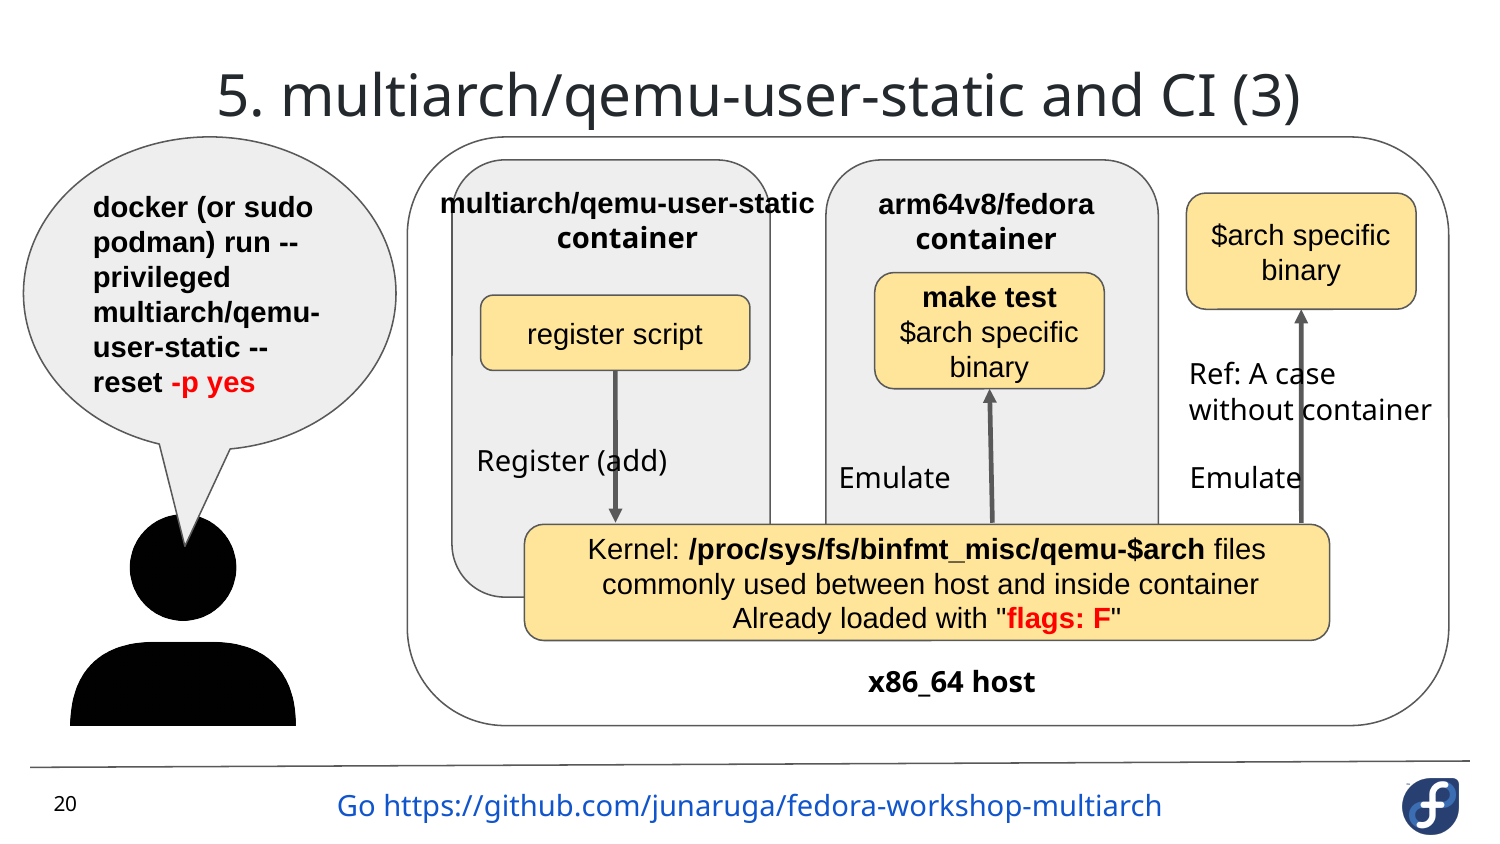

# 5. multiarch/qemu-user-static and CI (3)
docker (or sudo podman) run --privileged multiarch/qemu-user-static --reset -p yes
multiarch/qemu-user-static
container
arm64v8/fedora
container
$arch specific binary
make test
$arch specific binary
register script
Ref: A case
without container
Register (add)
Emulate
Emulate
Kernel: /proc/sys/fs/binfmt_misc/qemu-$arch files
 commonly used between host and inside container
Already loaded with "flags: F"
x86_64 host
Go https://github.com/junaruga/fedora-workshop-multiarch